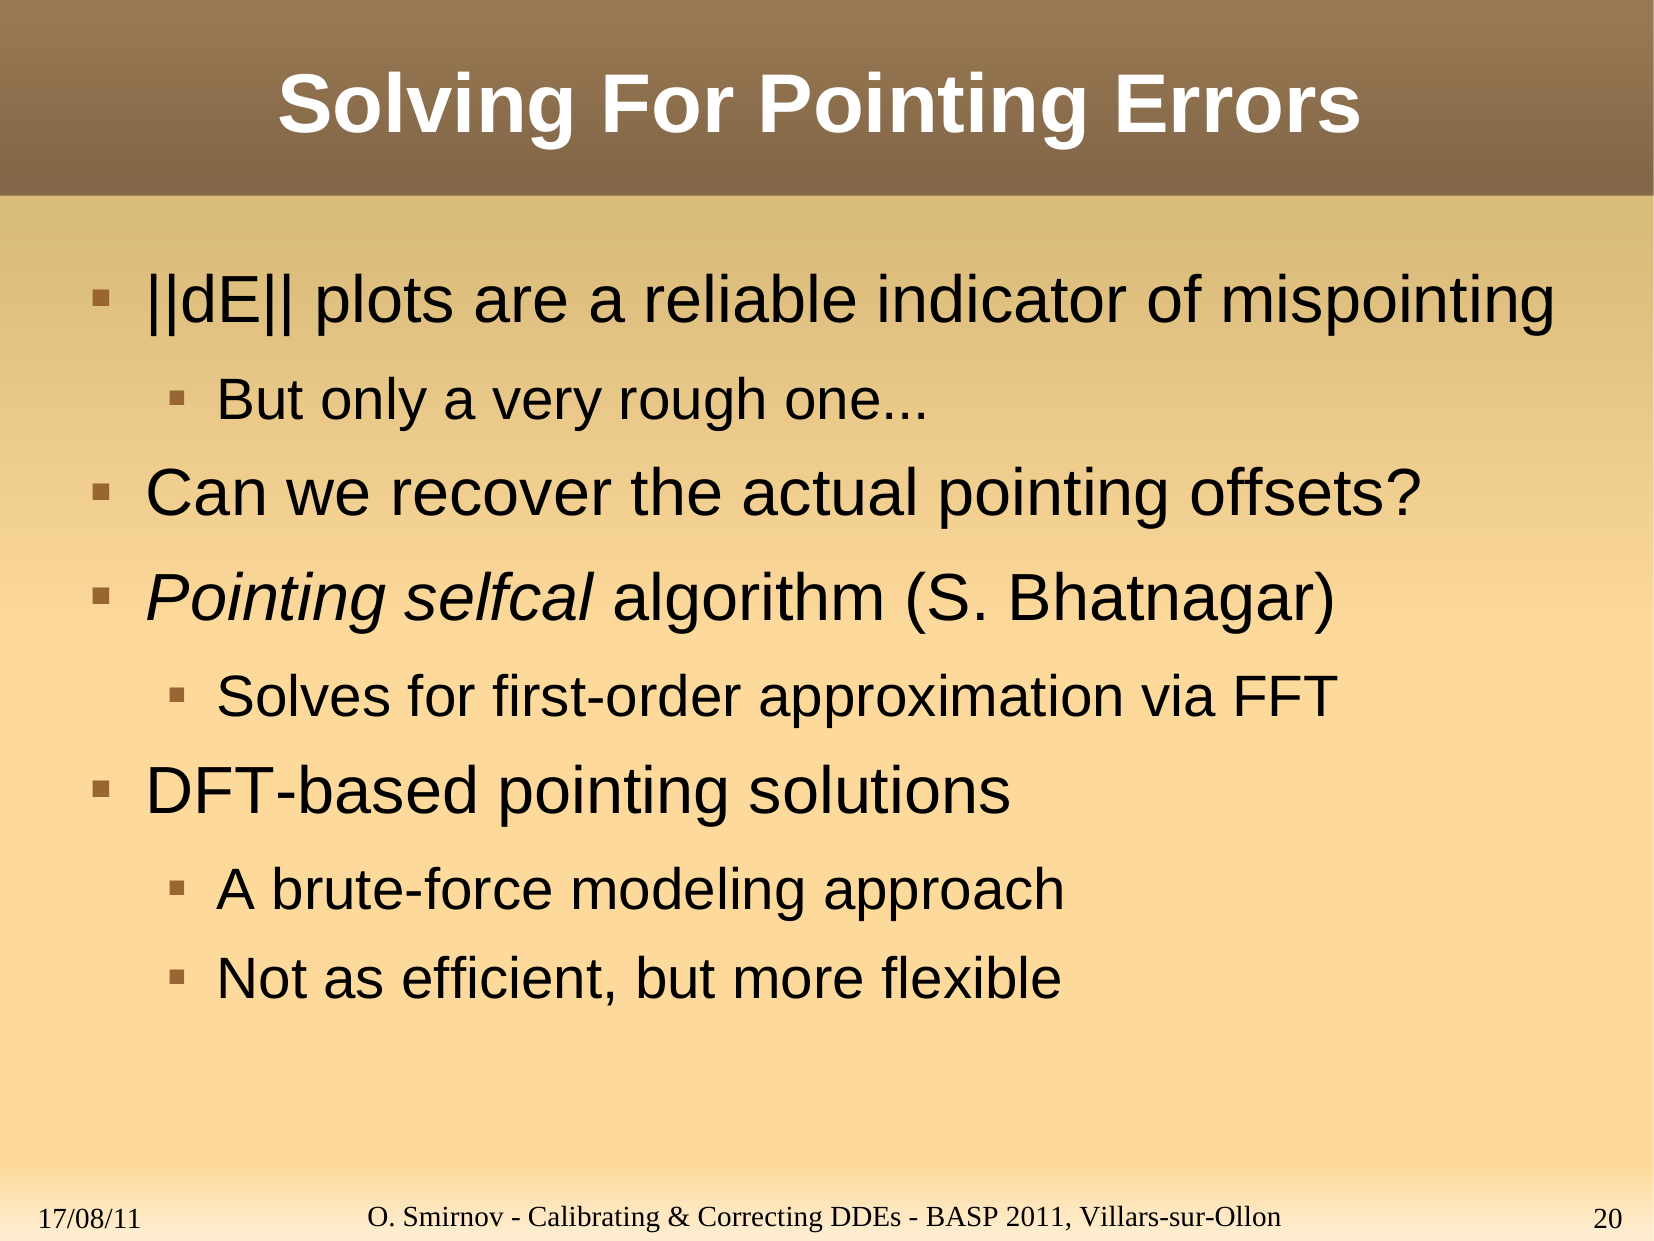

# Solving For Pointing Errors
||dE|| plots are a reliable indicator of mispointing
But only a very rough one...
Can we recover the actual pointing offsets?
Pointing selfcal algorithm (S. Bhatnagar)
Solves for first-order approximation via FFT
DFT-based pointing solutions
A brute-force modeling approach
Not as efficient, but more flexible
O. Smirnov - Calibrating & Correcting DDEs - BASP 2011, Villars-sur-Ollon
17/08/11
20